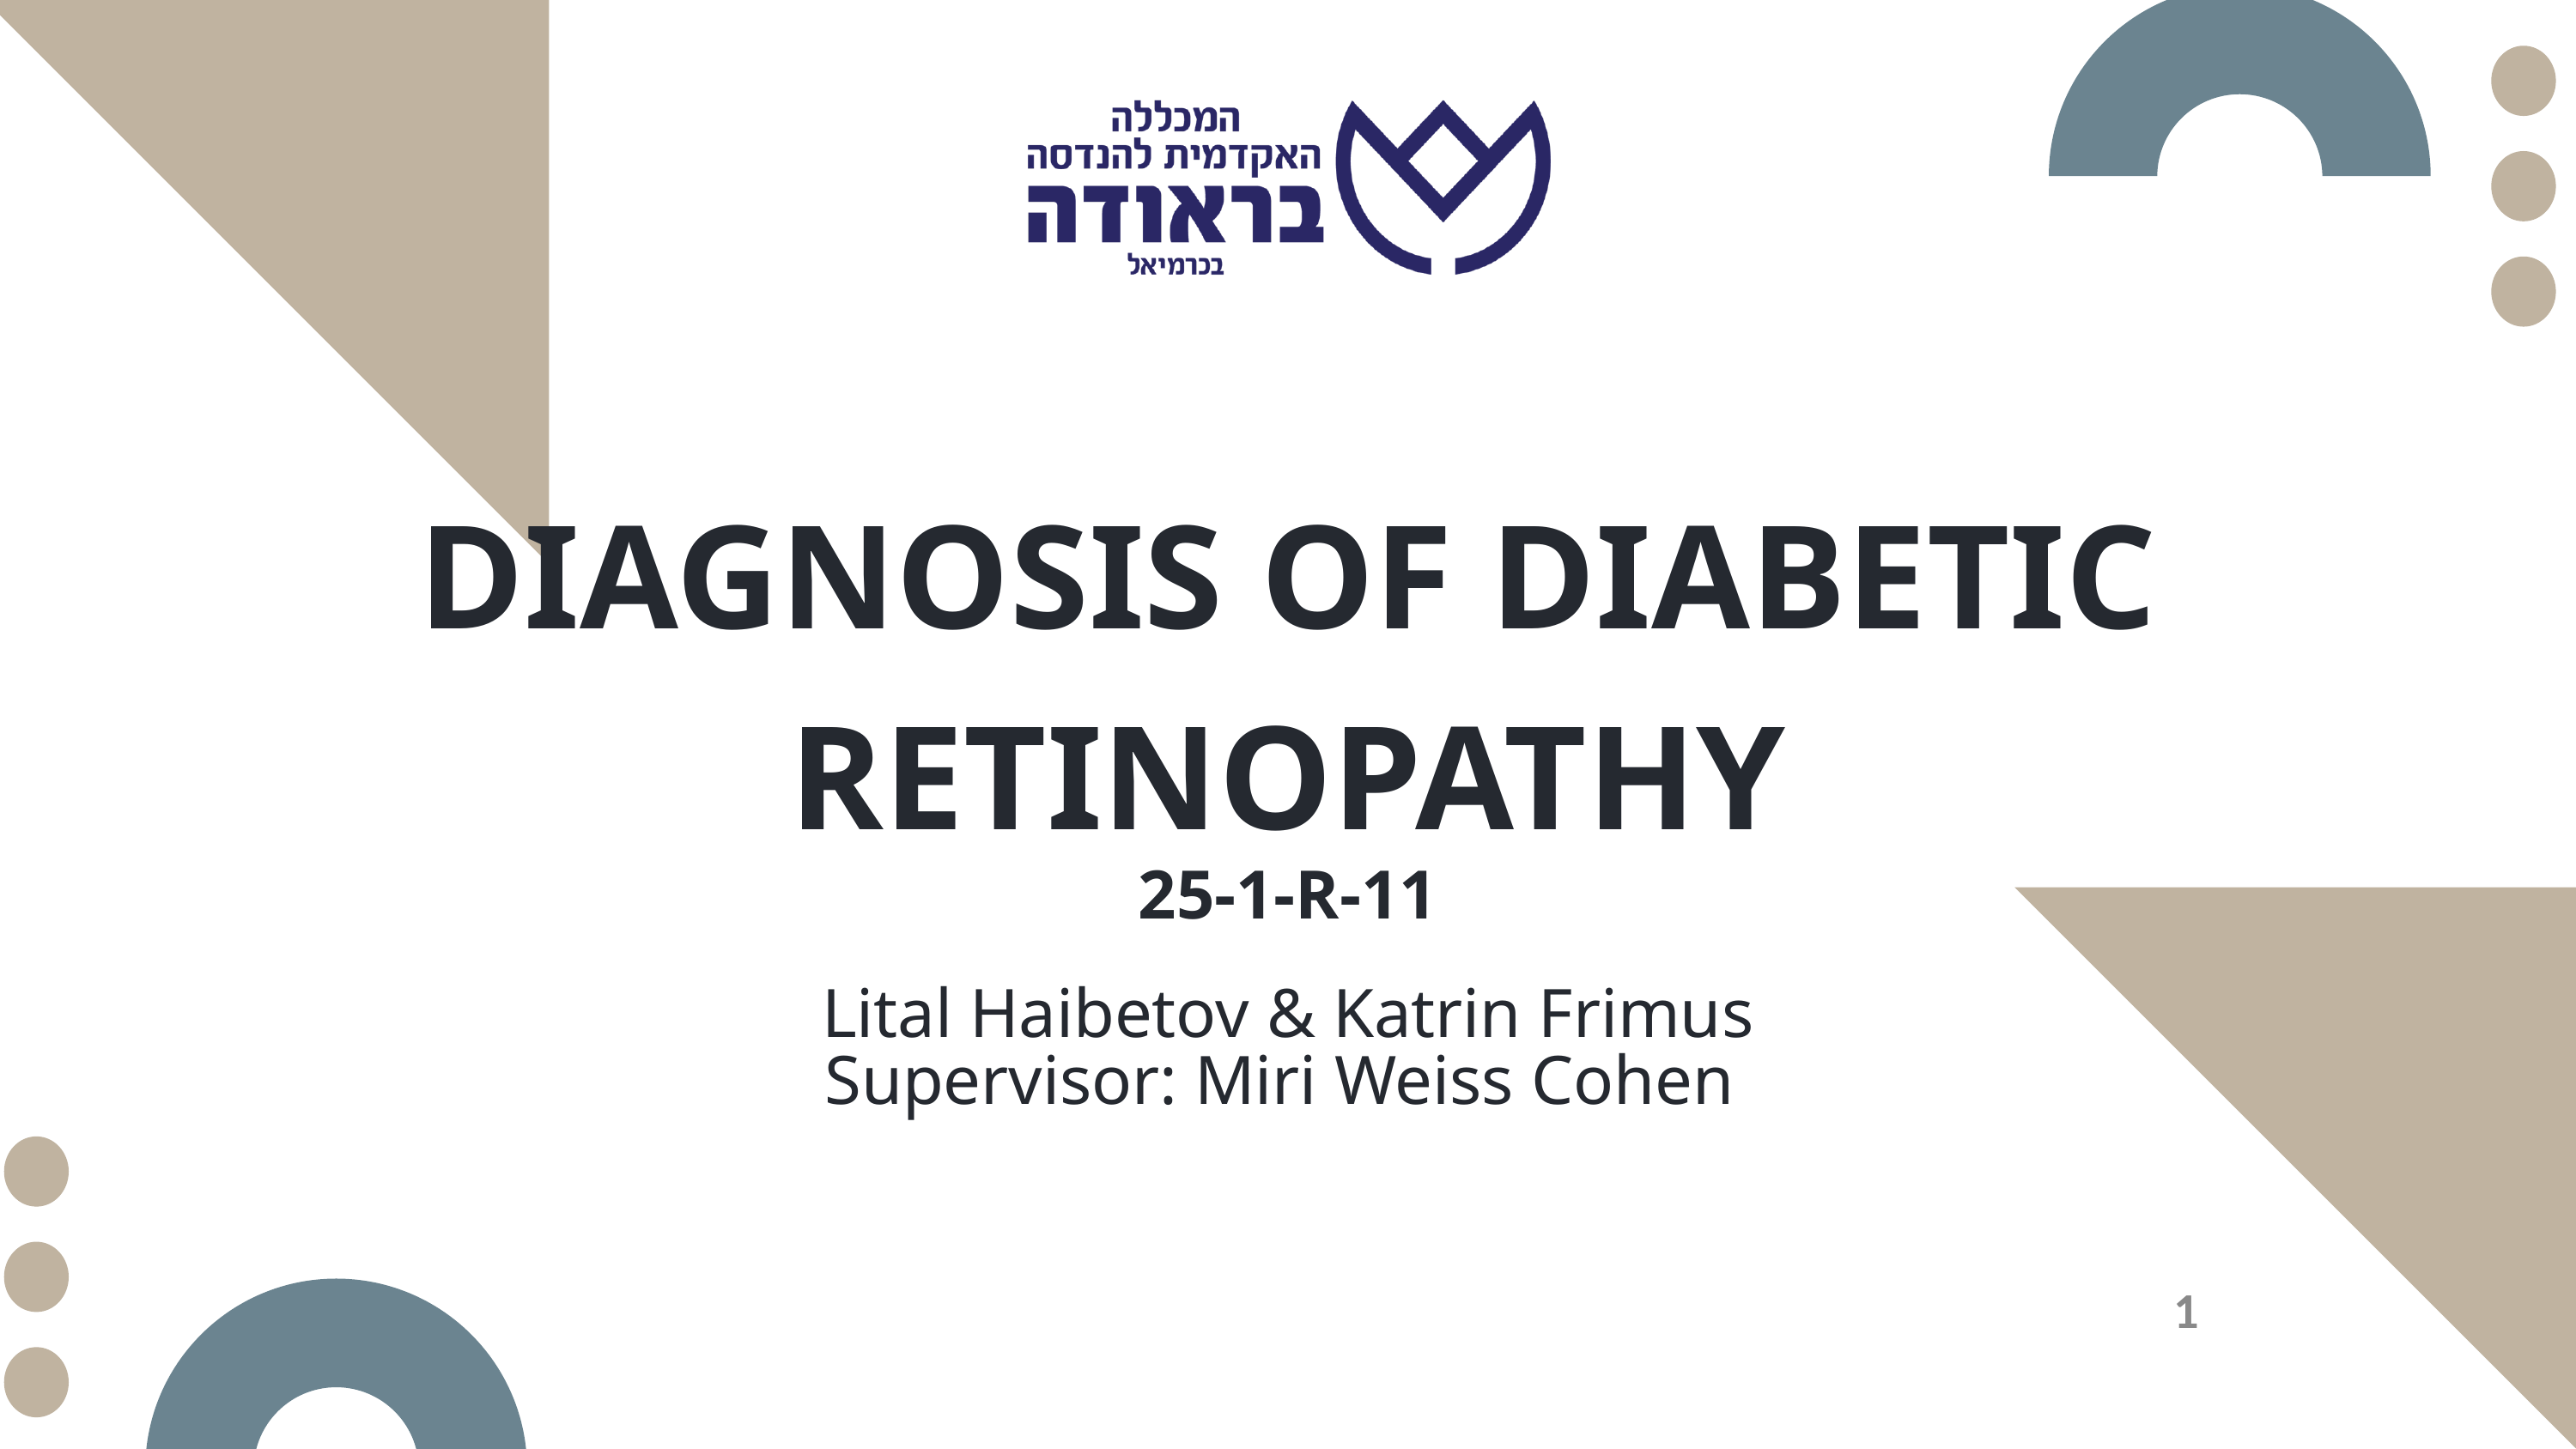

DIAGNOSIS OF DIABETIC RETINOPATHY
25-1-R-11
Lital Haibetov & Katrin Frimus
Supervisor: Miri Weiss Cohen